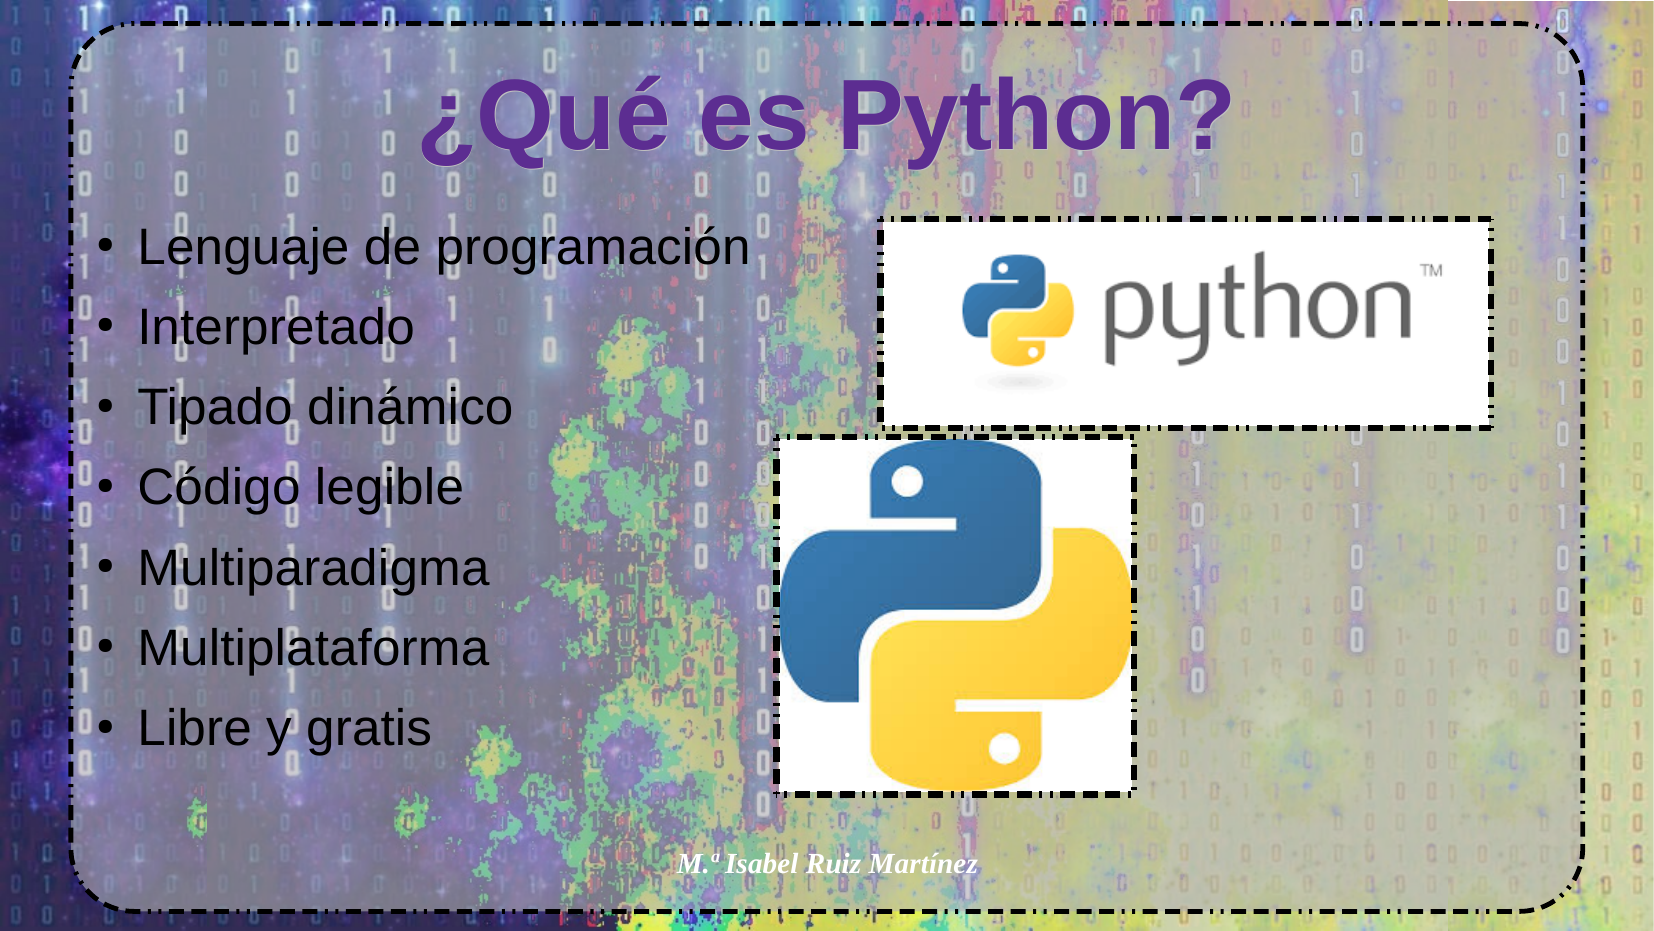

# ¿Qué es Python?
Lenguaje de programación
Interpretado
Tipado dinámico
Código legible
Multiparadigma
Multiplataforma
Libre y gratis